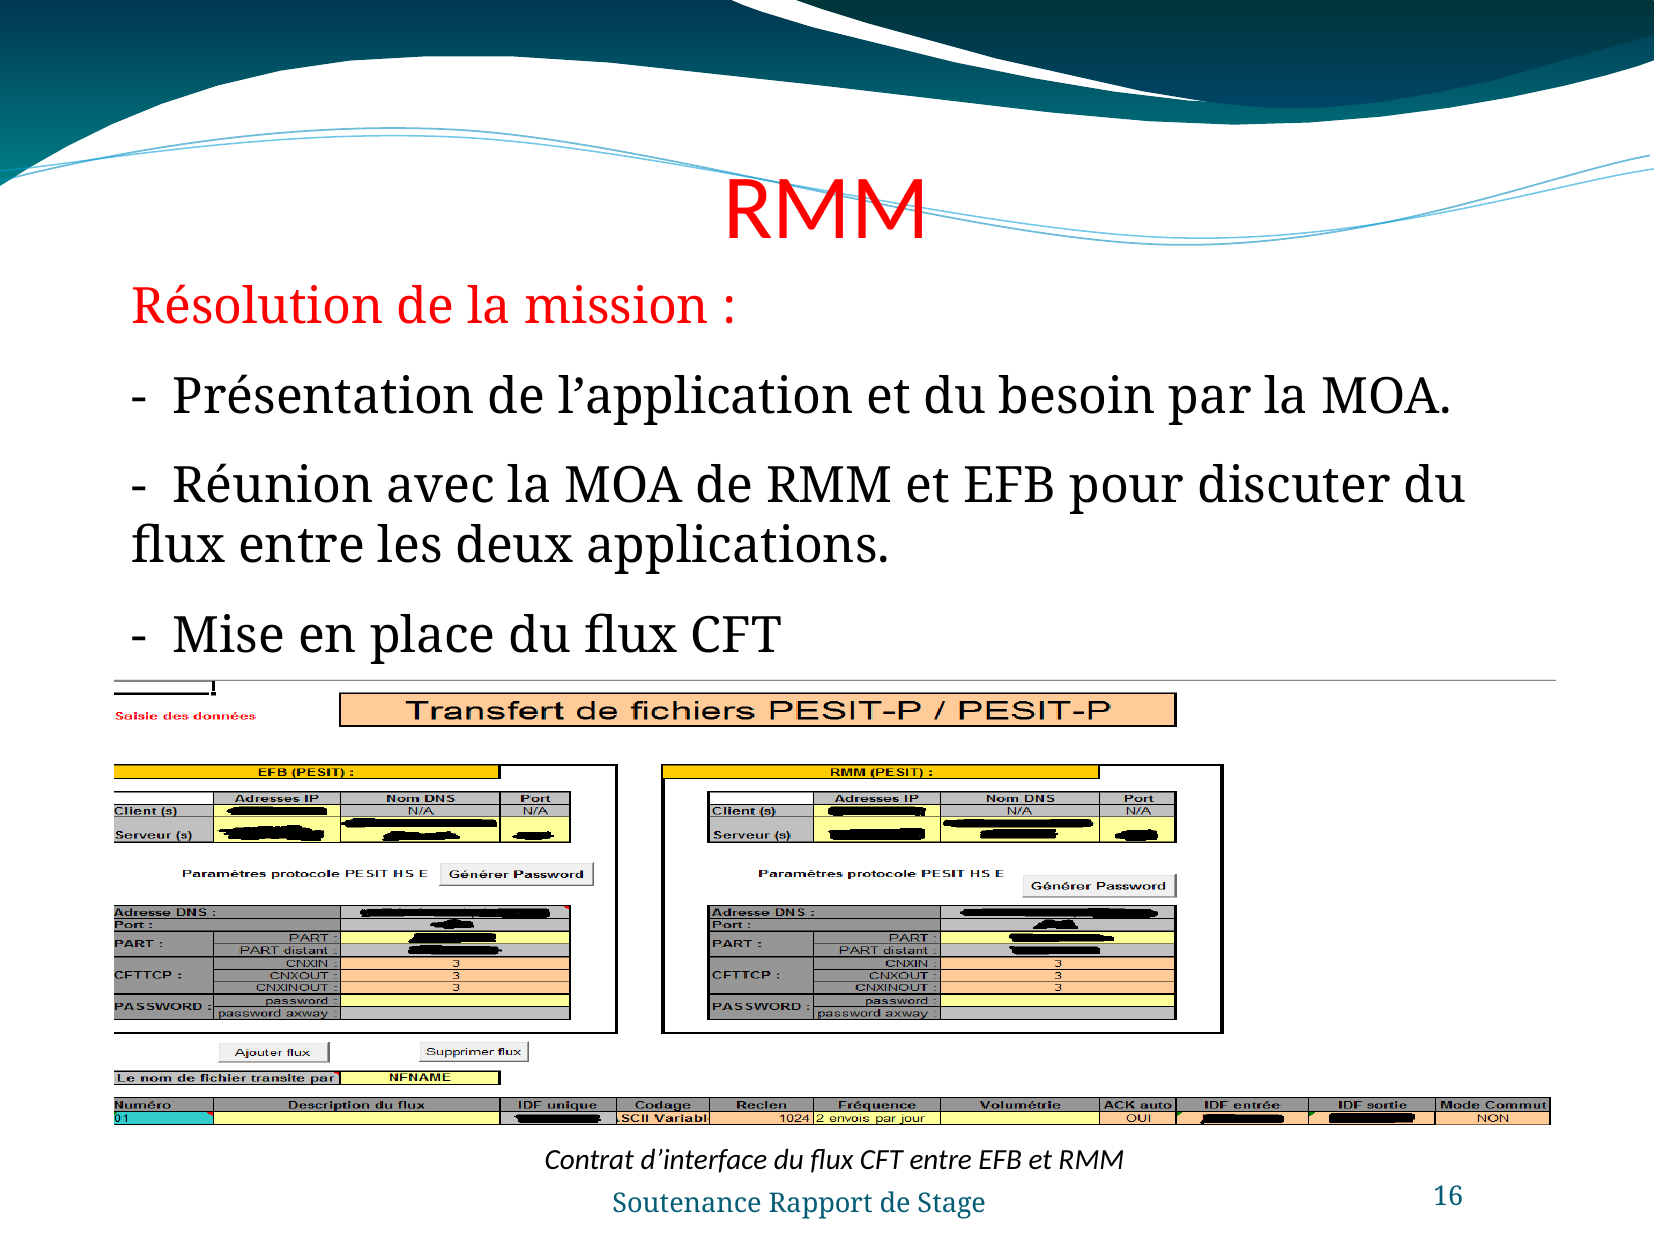

# RMM
Résolution de la mission :
- Présentation de l’application et du besoin par la MOA.
- Réunion avec la MOA de RMM et EFB pour discuter du flux entre les deux applications.
- Mise en place du flux CFT
Contrat d’interface du flux CFT entre EFB et RMM
Soutenance Rapport de Stage